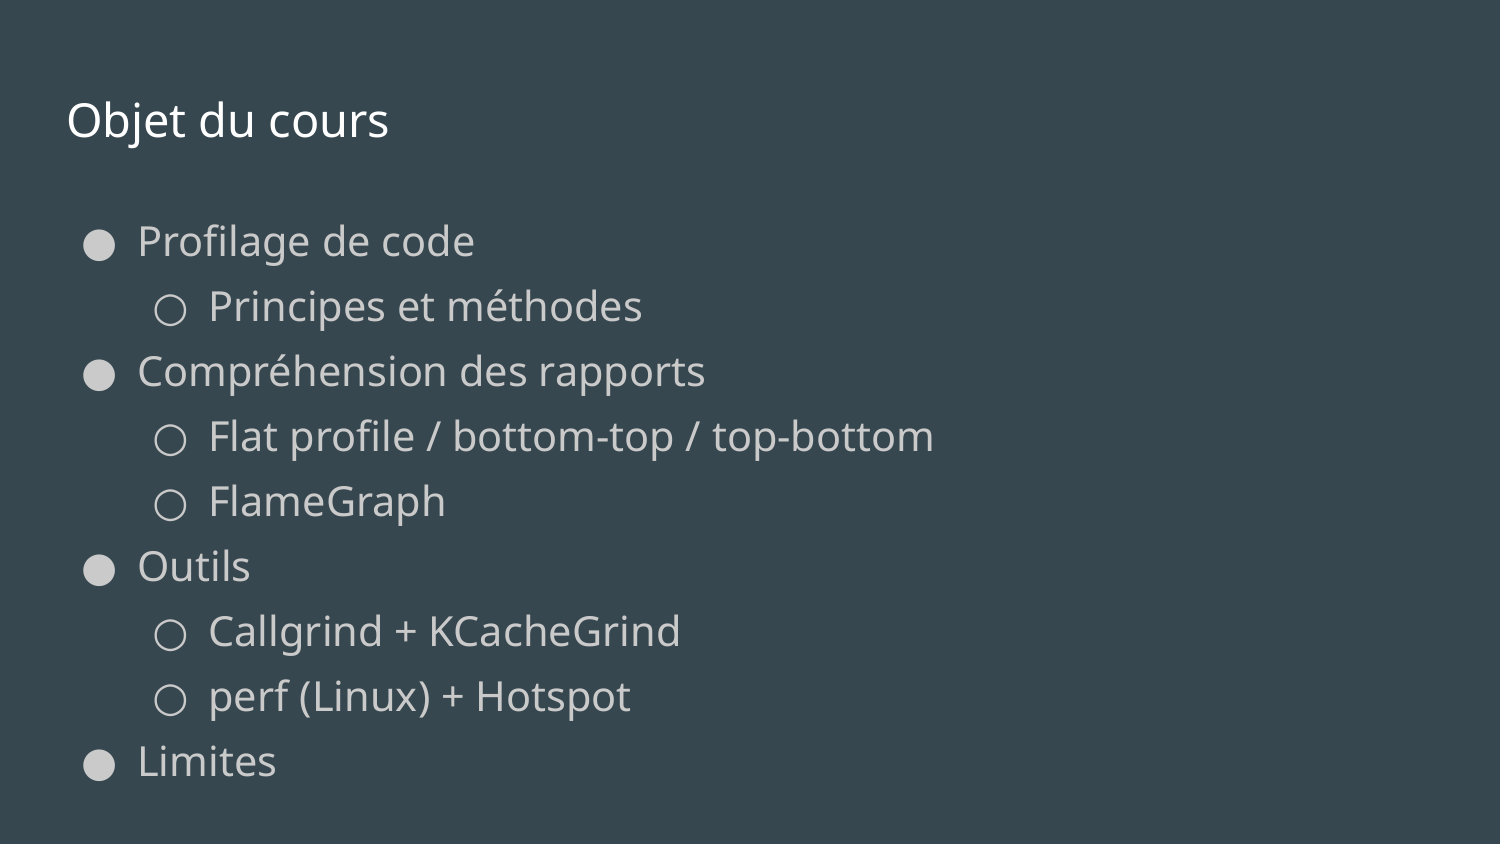

# Objet du cours
Profilage de code
Principes et méthodes
Compréhension des rapports
Flat profile / bottom-top / top-bottom
FlameGraph
Outils
Callgrind + KCacheGrind
perf (Linux) + Hotspot
Limites